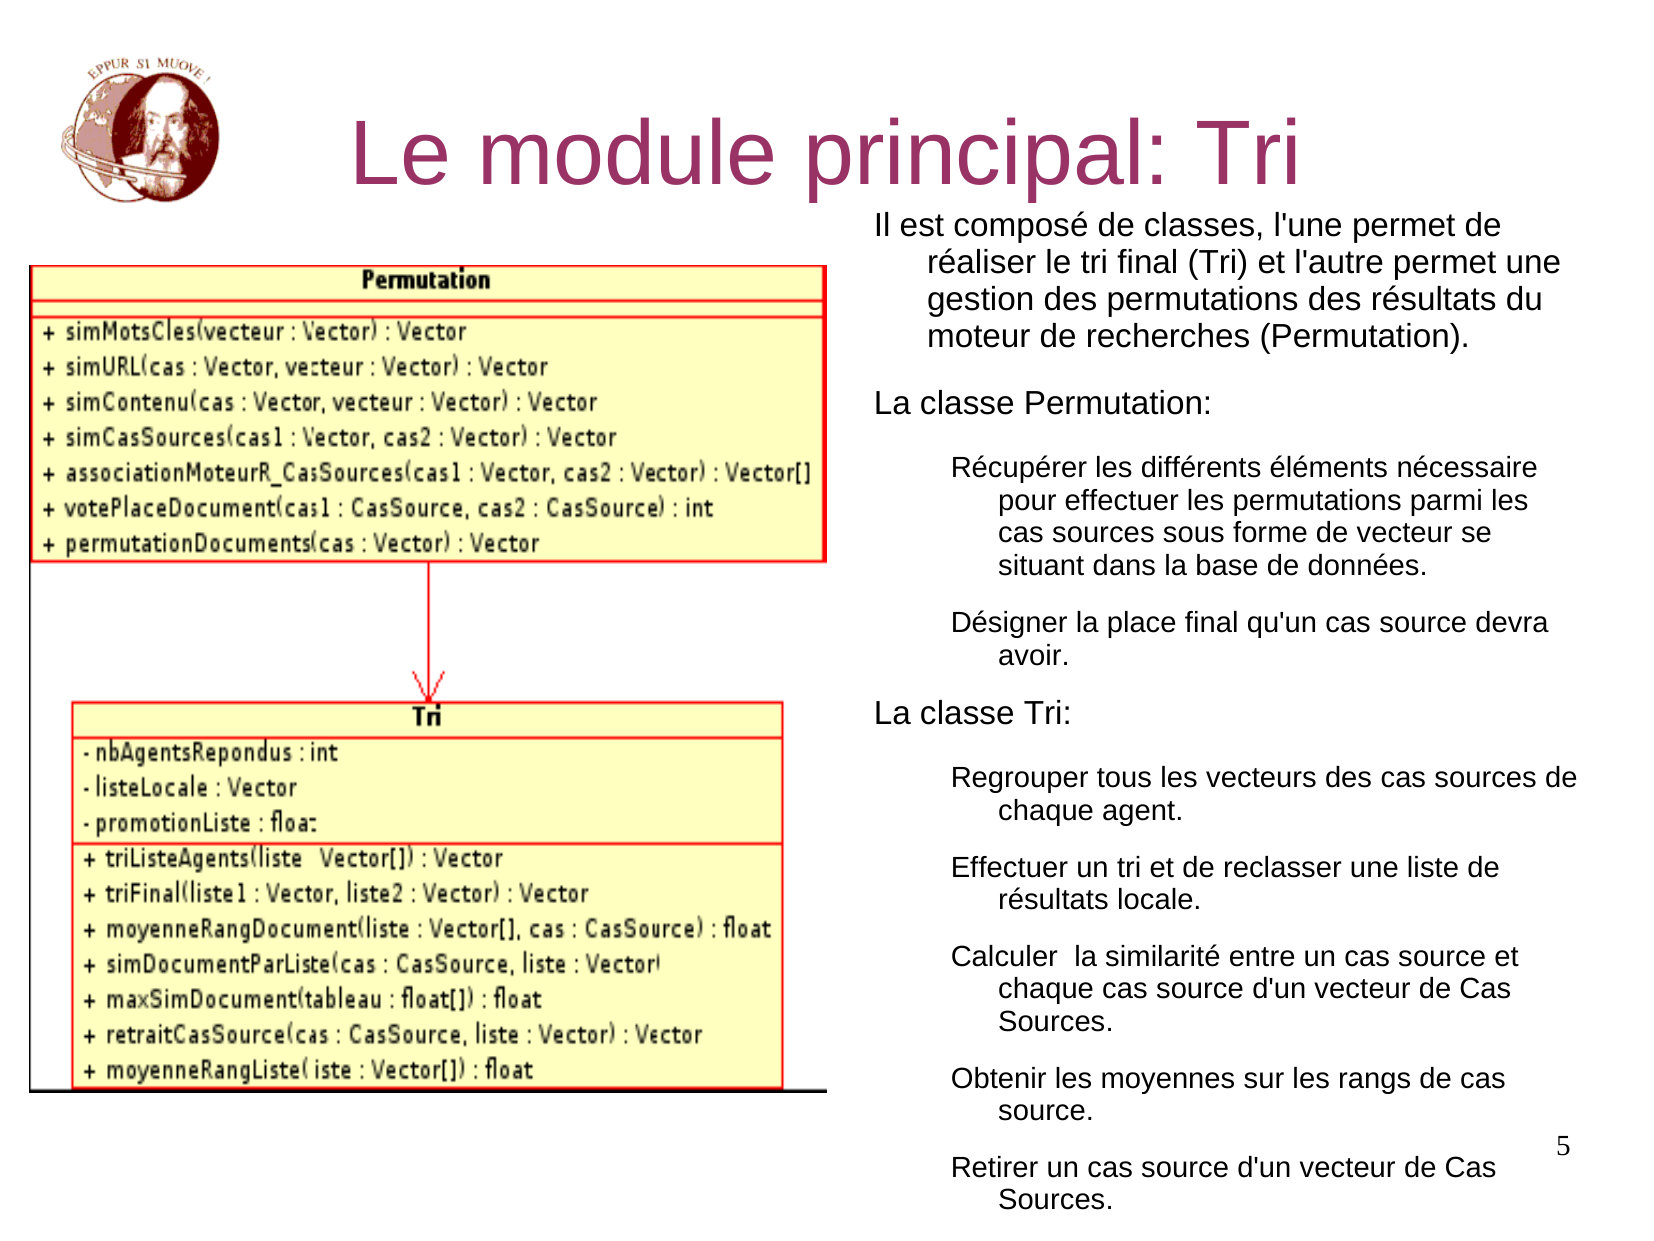

# Le module principal: Tri
Il est composé de classes, l'une permet de réaliser le tri final (Tri) et l'autre permet une gestion des permutations des résultats du moteur de recherches (Permutation).
La classe Permutation:
Récupérer les différents éléments nécessaire pour effectuer les permutations parmi les cas sources sous forme de vecteur se situant dans la base de données.
Désigner la place final qu'un cas source devra avoir.
La classe Tri:
Regrouper tous les vecteurs des cas sources de chaque agent.
Effectuer un tri et de reclasser une liste de résultats locale.
Calculer la similarité entre un cas source et chaque cas source d'un vecteur de Cas Sources.
Obtenir les moyennes sur les rangs de cas source.
Retirer un cas source d'un vecteur de Cas Sources.
5